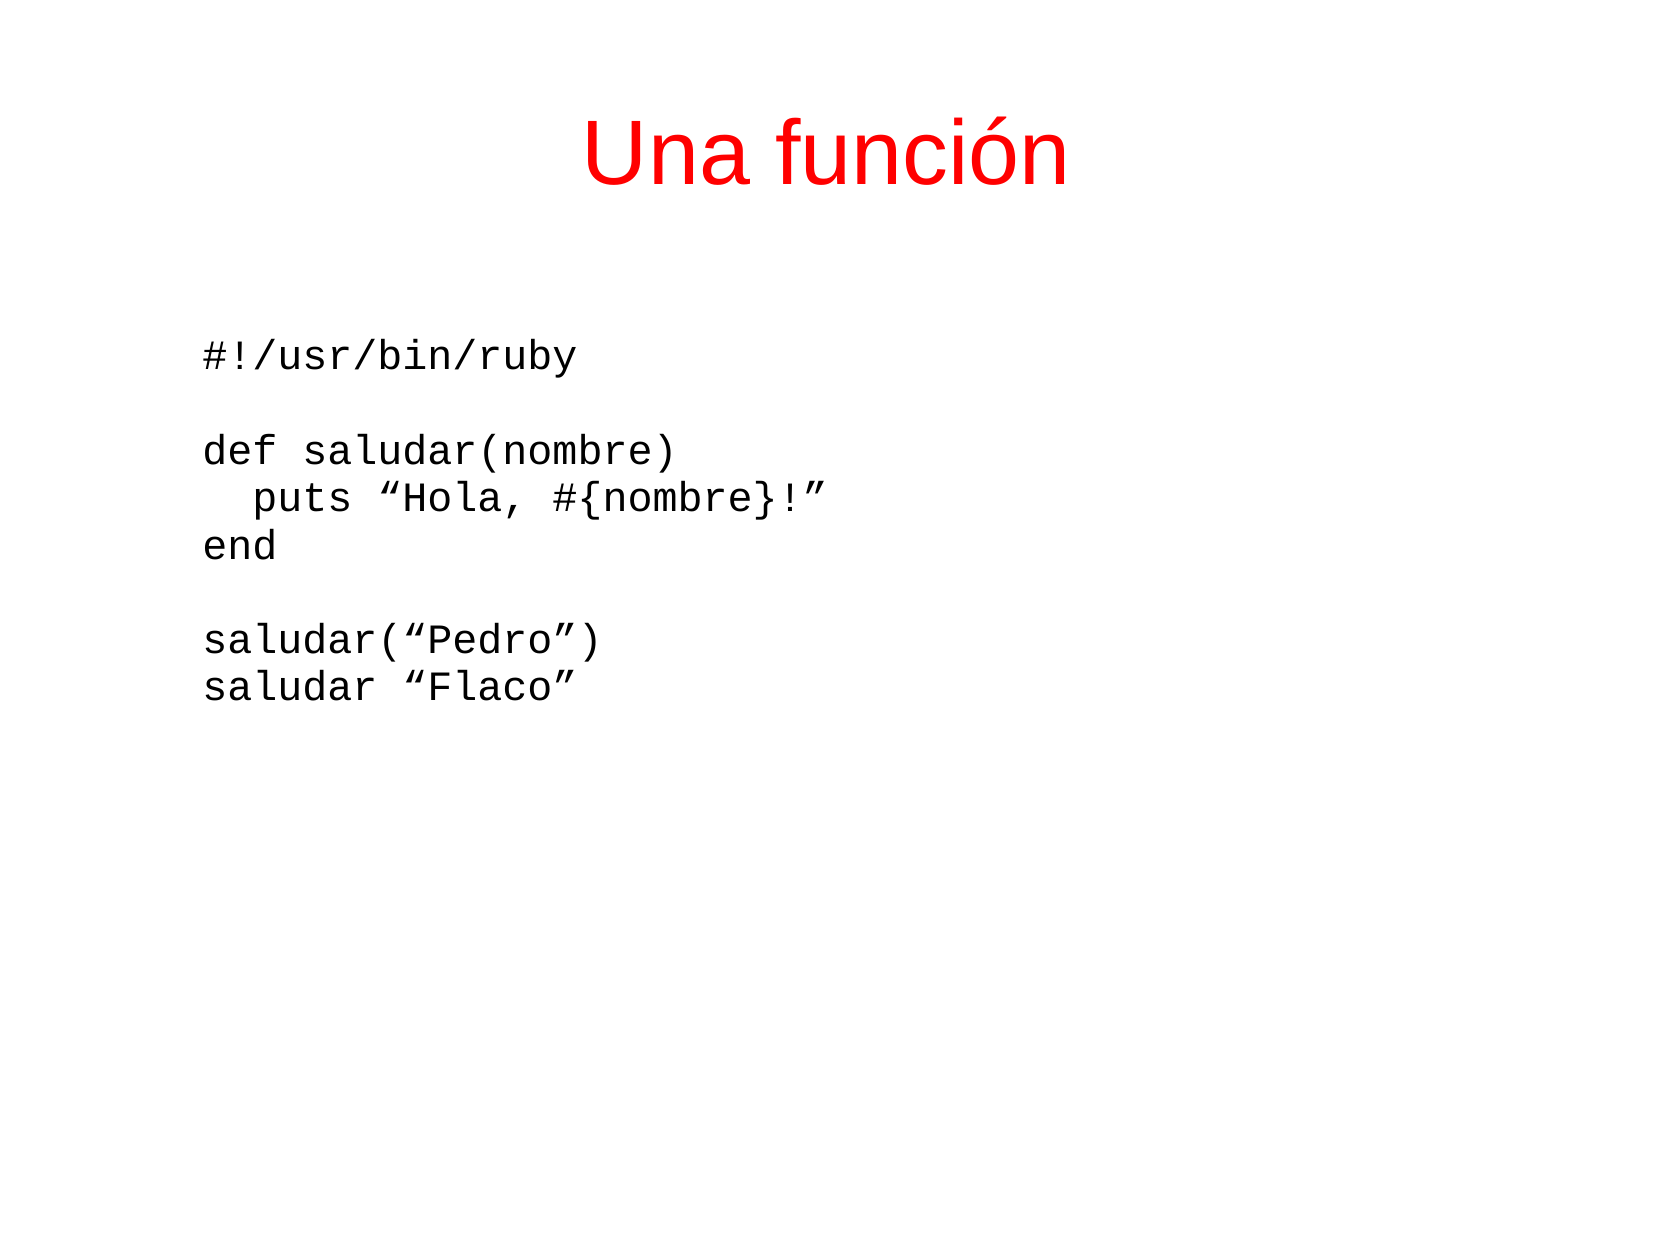

# Una función
#!/usr/bin/ruby
def saludar(nombre)
 puts “Hola, #{nombre}!”
end
saludar(“Pedro”)
saludar “Flaco”